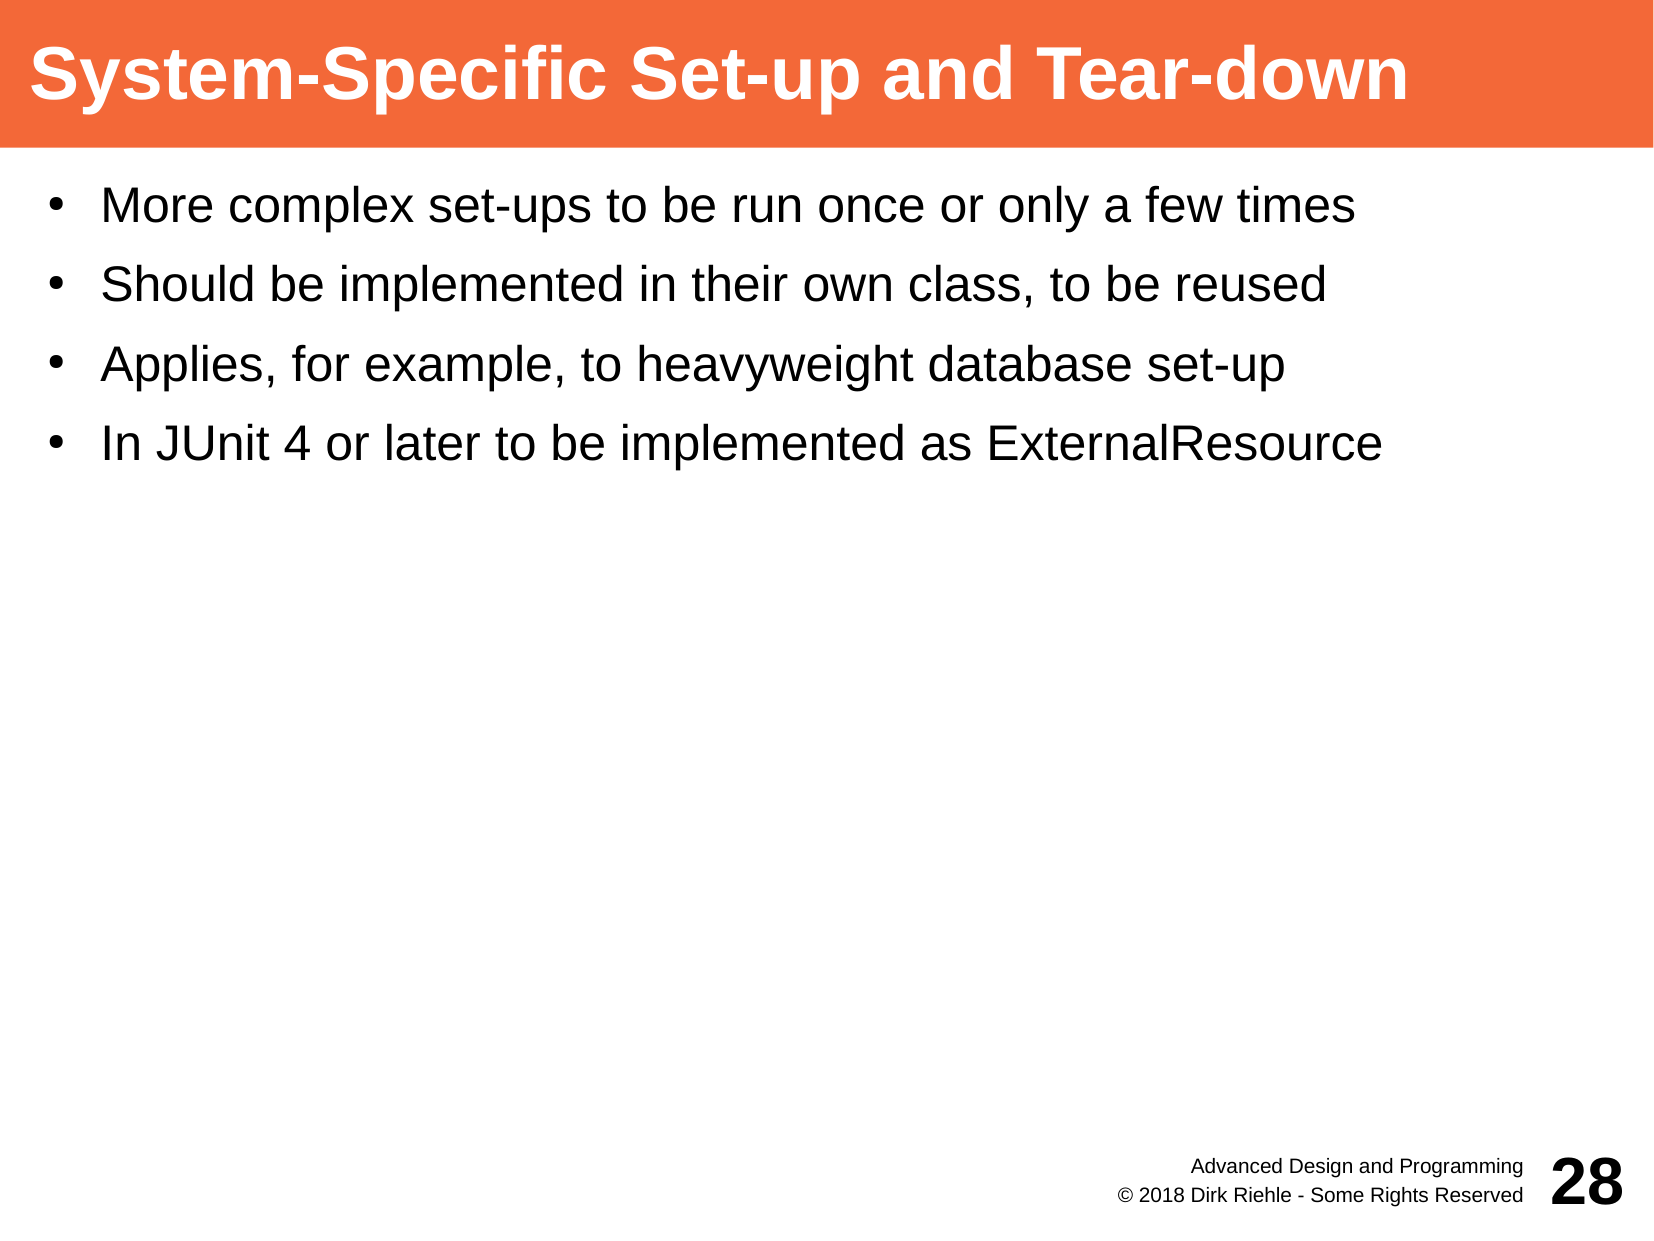

# System-Specific Set-up and Tear-down
More complex set-ups to be run once or only a few times
Should be implemented in their own class, to be reused
Applies, for example, to heavyweight database set-up
In JUnit 4 or later to be implemented as ExternalResource
Advanced Design and Programming
28
© 2018 Dirk Riehle - Some Rights Reserved